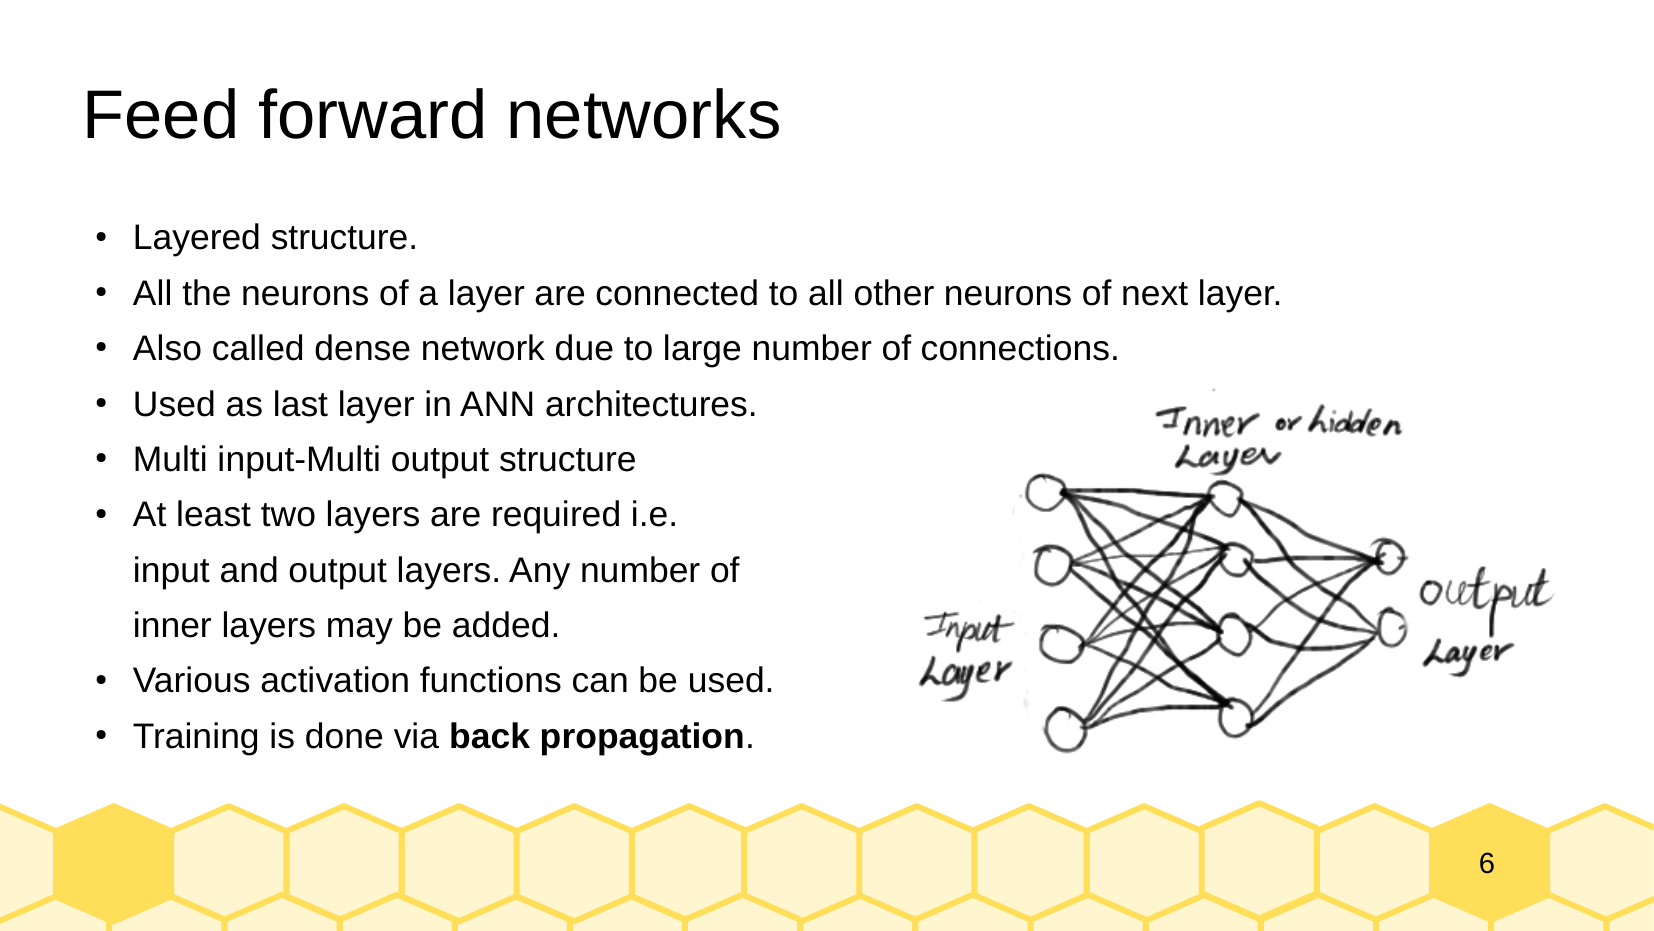

# Feed forward networks
Layered structure.
All the neurons of a layer are connected to all other neurons of next layer.
Also called dense network due to large number of connections.
Used as last layer in ANN architectures.
Multi input-Multi output structure
At least two layers are required i.e.
input and output layers. Any number of
inner layers may be added.
Various activation functions can be used.
Training is done via back propagation.